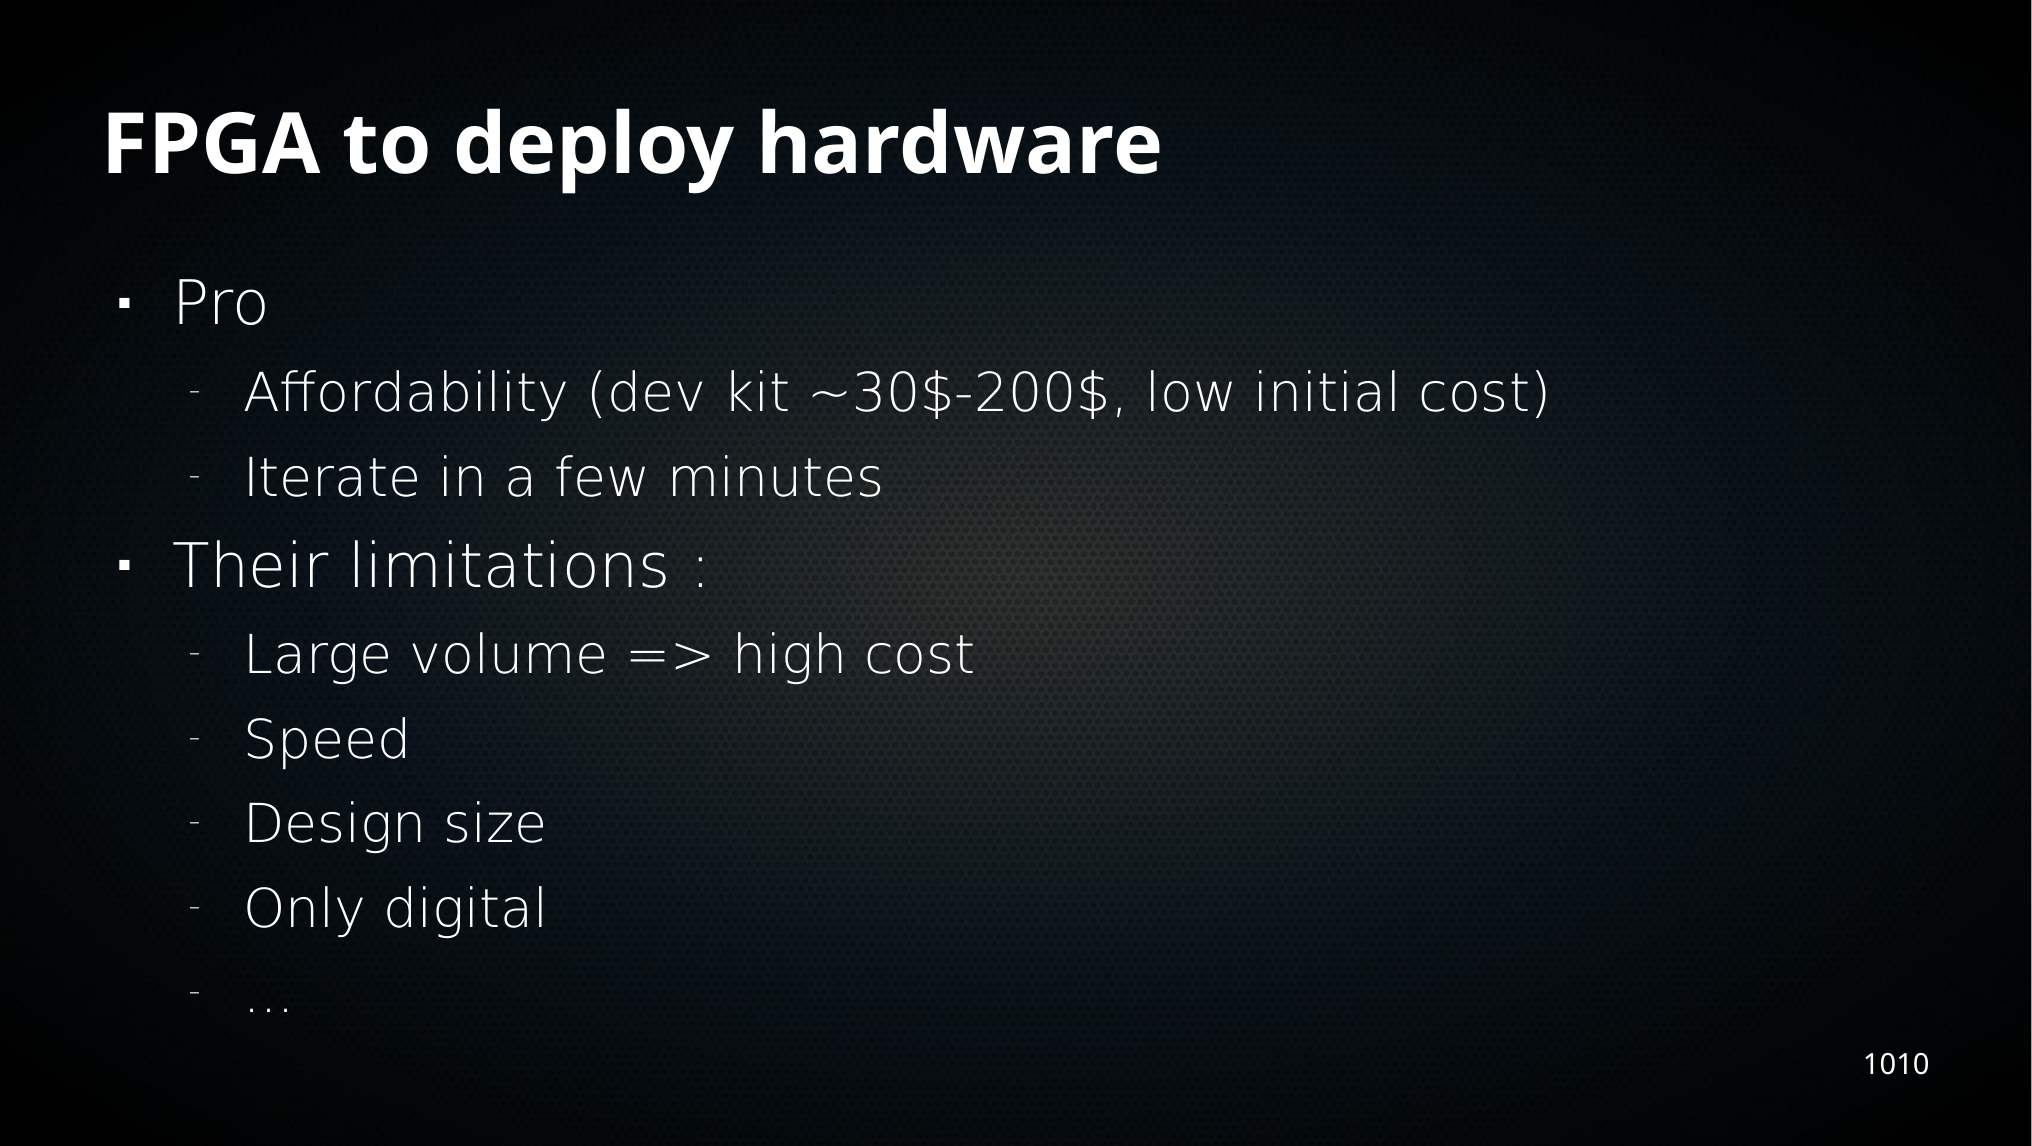

# FPGA to deploy hardware
Pro
Affordability (dev kit ~30$-200$, low initial cost)
Iterate in a few minutes
Their limitations :
Large volume => high cost
Speed
Design size
Only digital
...
10